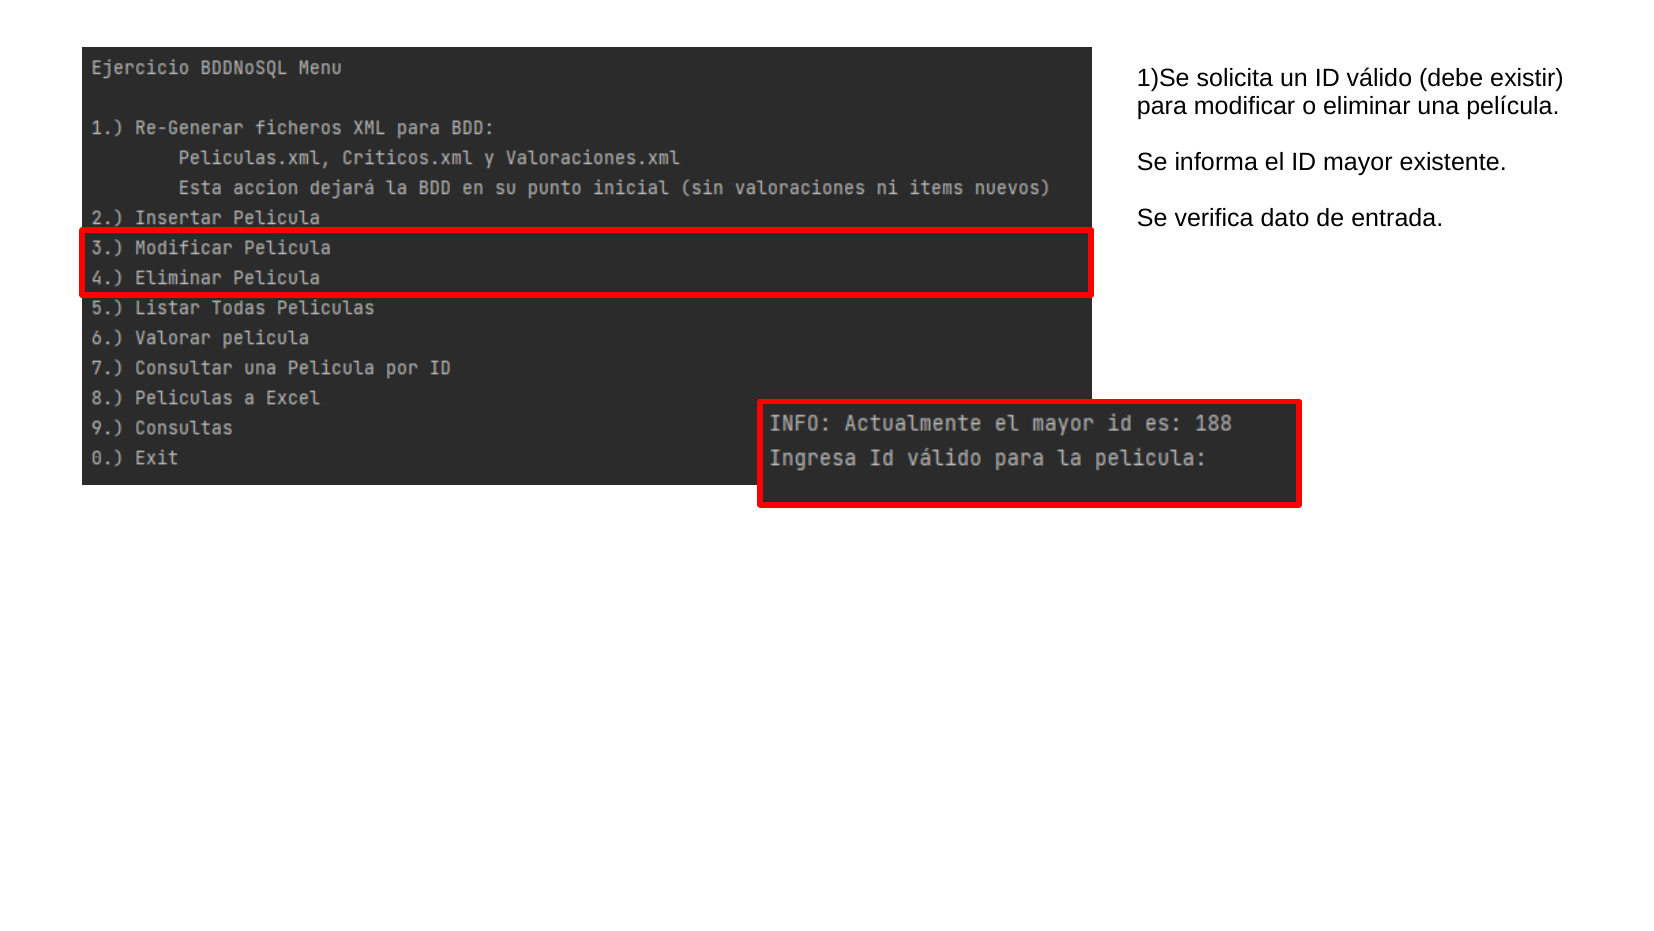

1)Se solicita un ID válido (debe existir) para modificar o eliminar una película.
Se informa el ID mayor existente.
Se verifica dato de entrada.